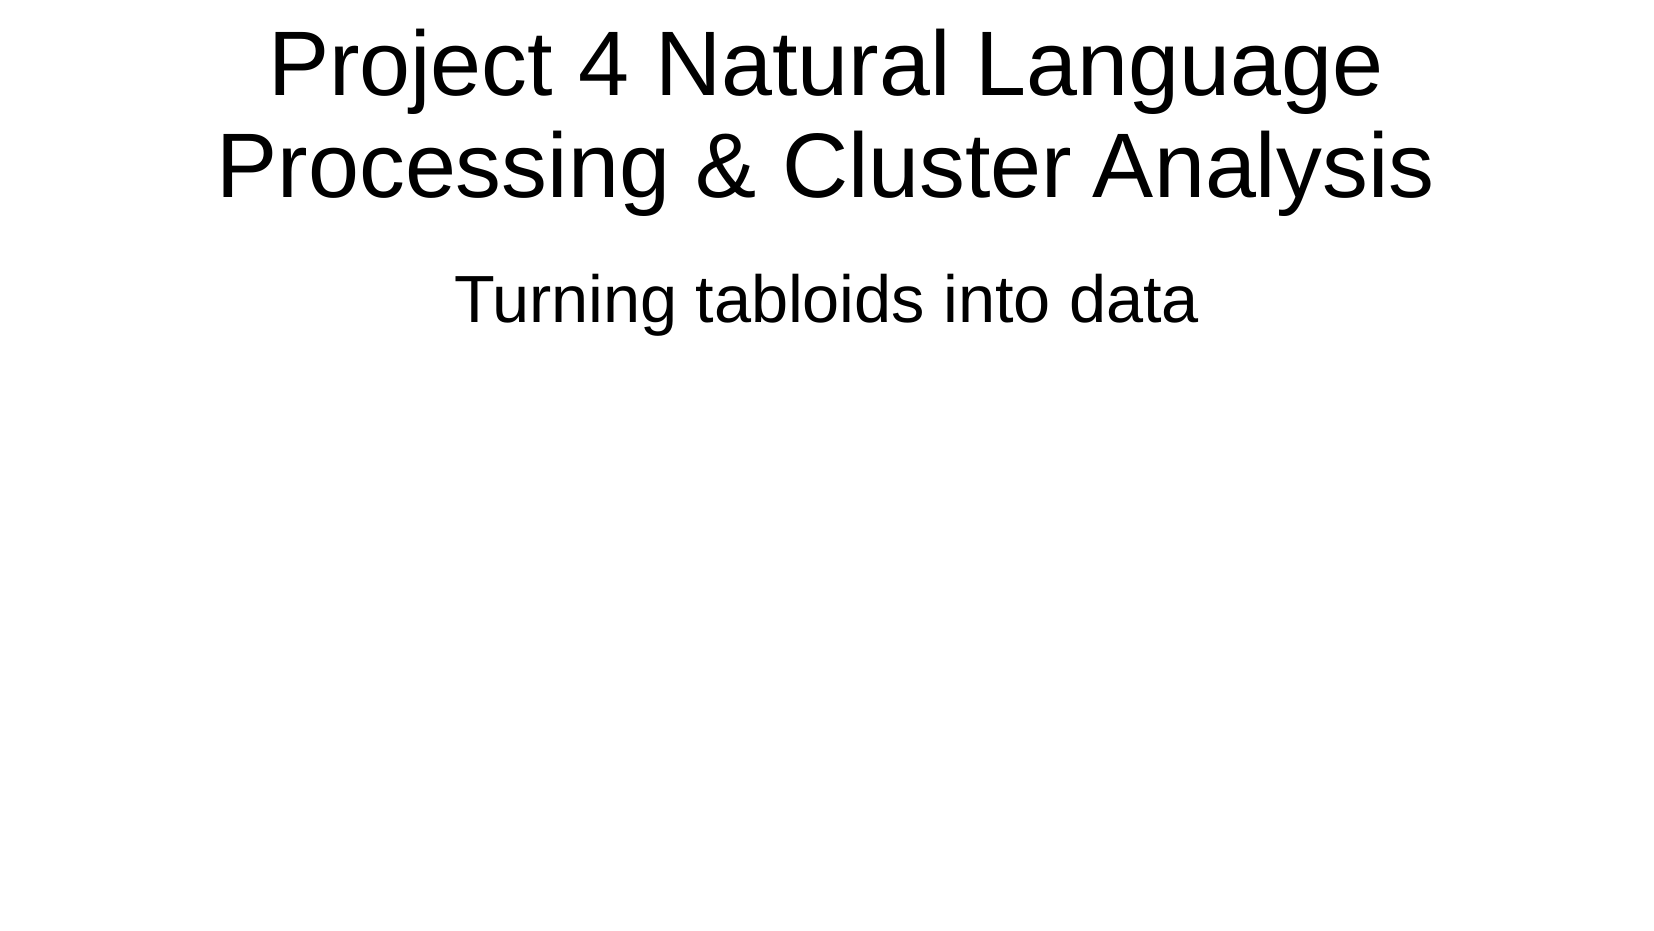

# Project 4 Natural Language Processing & Cluster Analysis
Turning tabloids into data